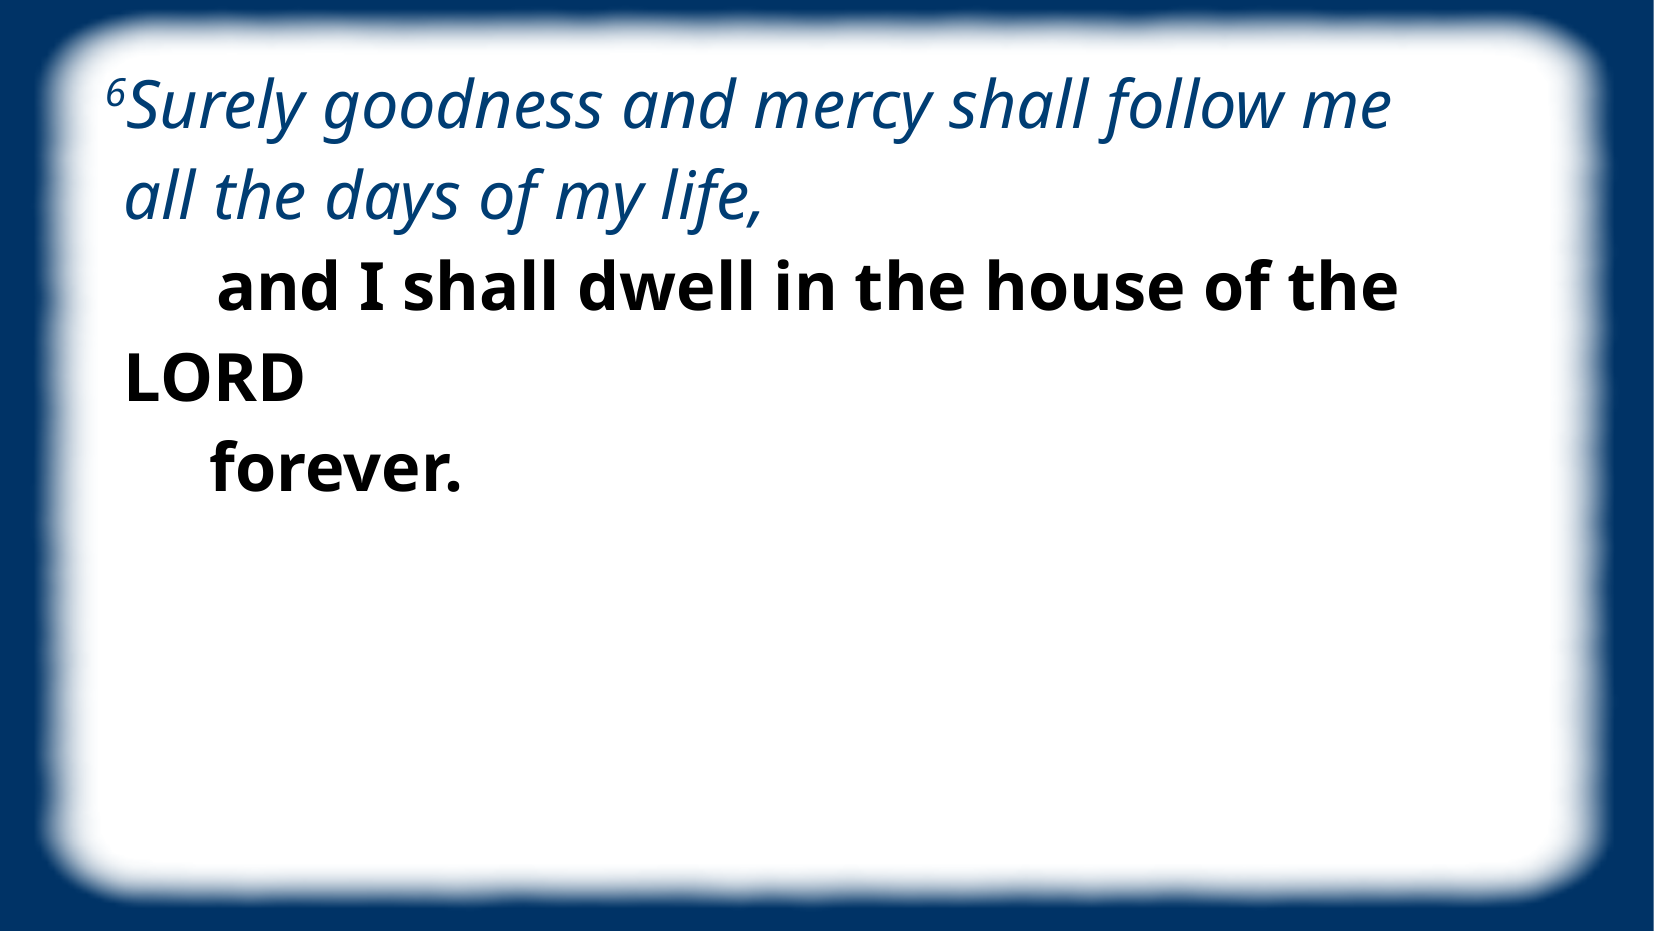

6Surely goodness and mercy shall follow me
all the days of my life,
 and I shall dwell in the house of the LORD
 forever.